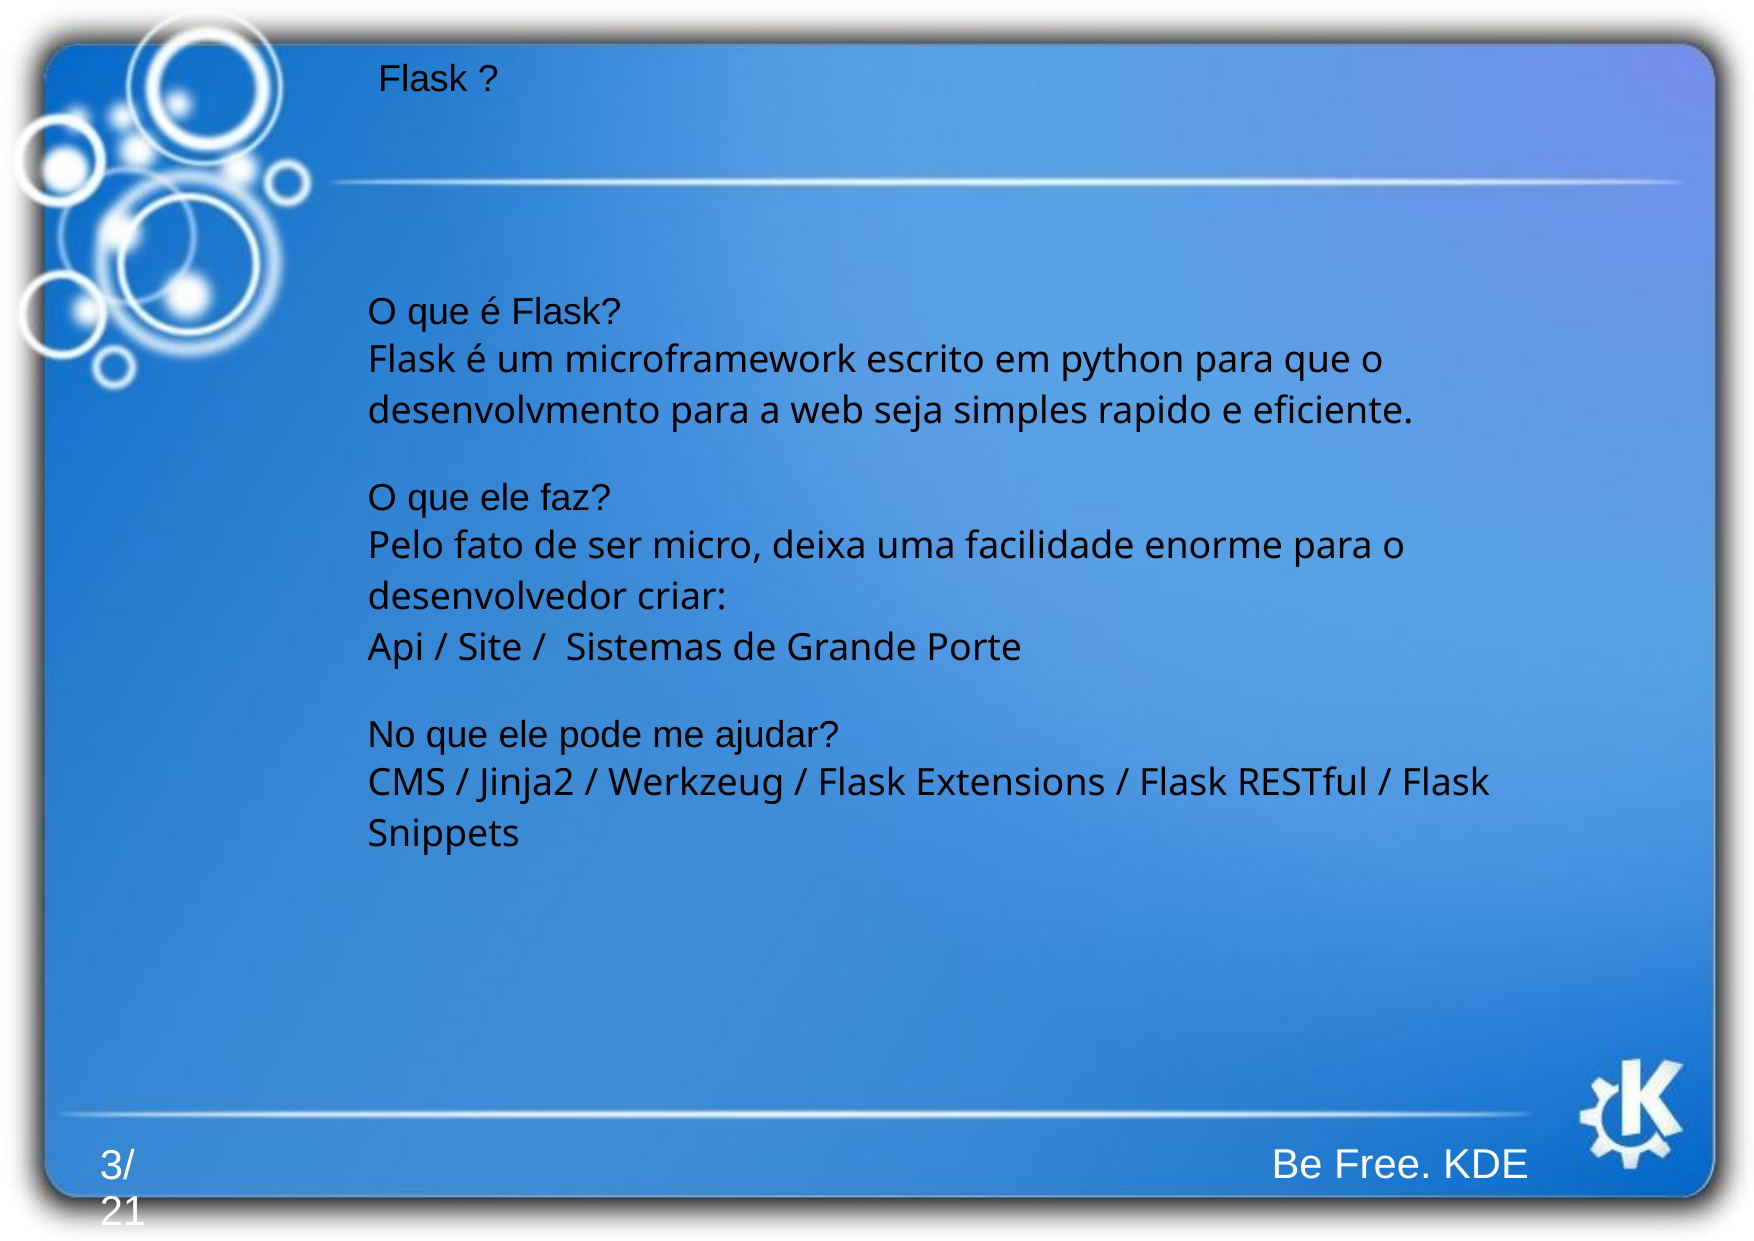

Flask ?
O que é Flask?
Flask é um microframework escrito em python para que o desenvolvmento para a web seja simples rapido e eficiente.
O que ele faz?
Pelo fato de ser micro, deixa uma facilidade enorme para o desenvolvedor criar:
Api / Site / Sistemas de Grande Porte
No que ele pode me ajudar?
CMS / Jinja2 / Werkzeug / Flask Extensions / Flask RESTful / Flask Snippets